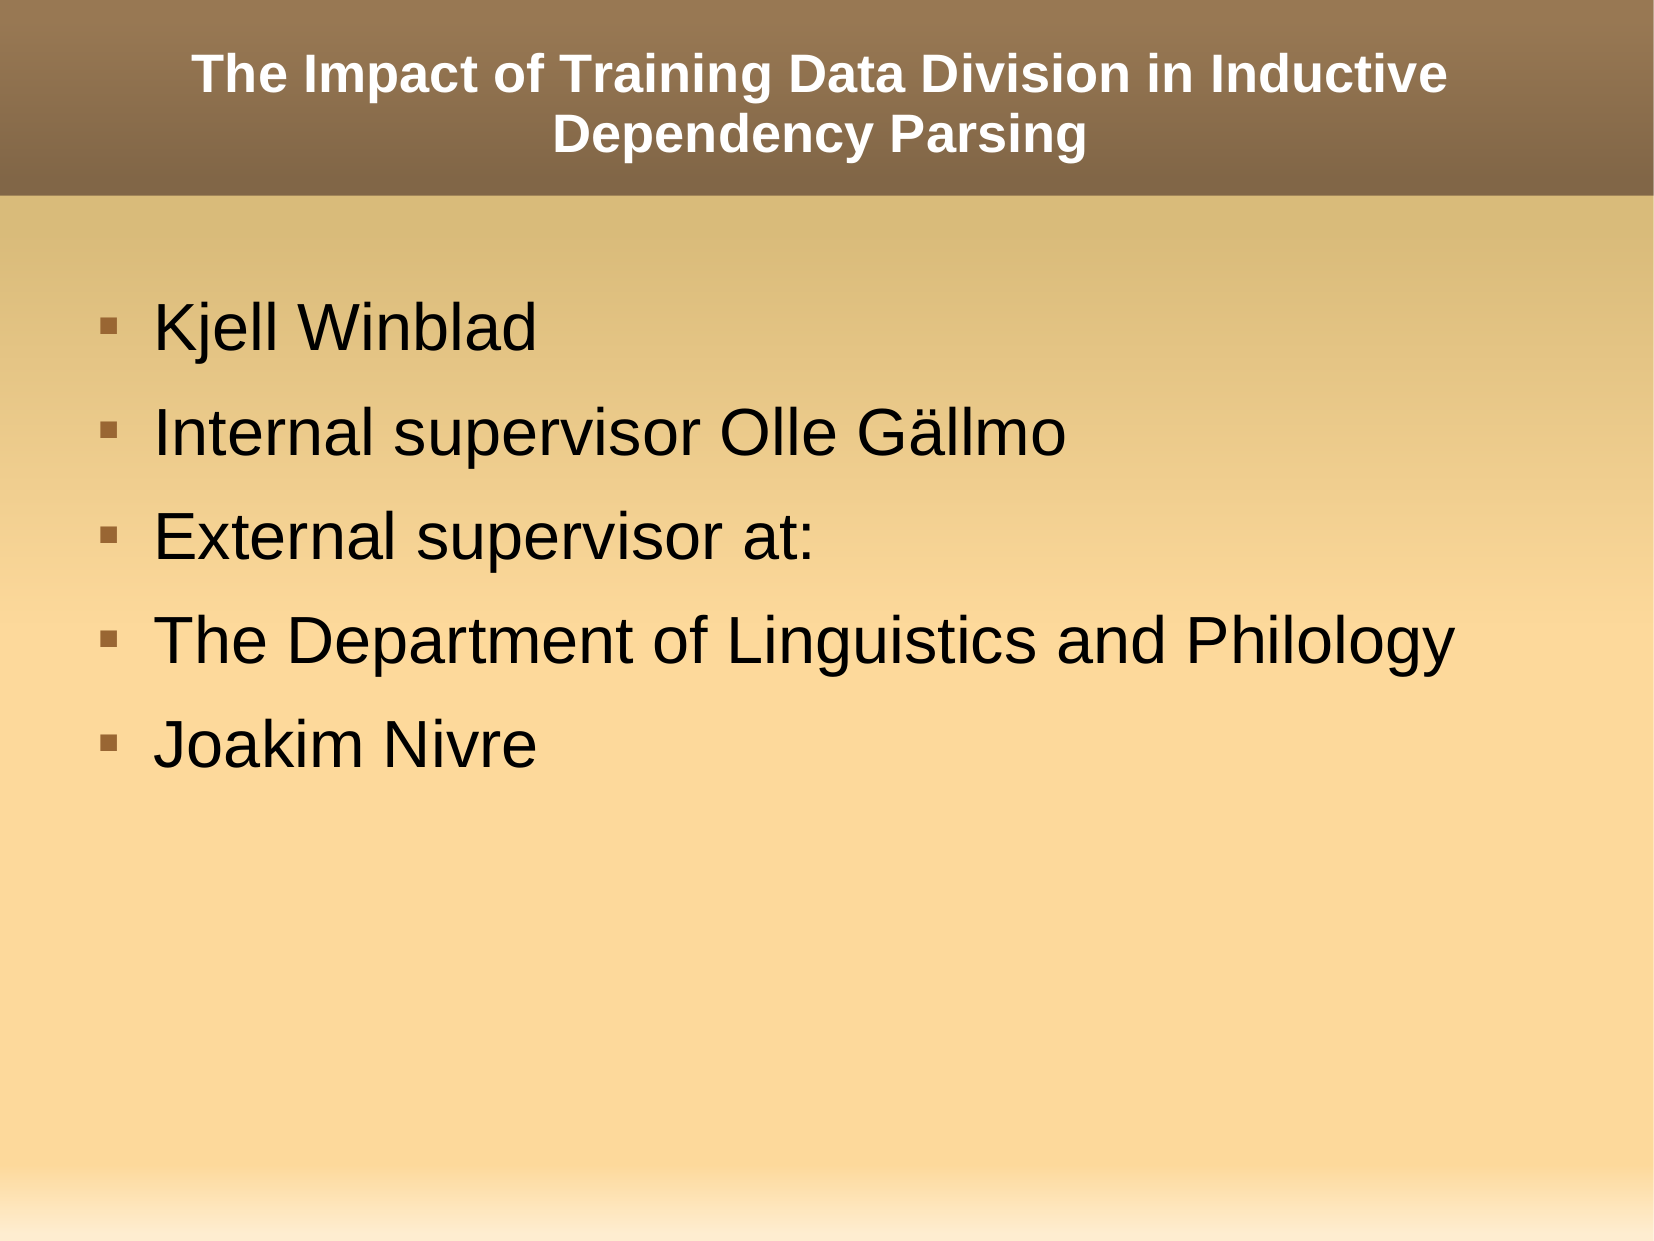

# The Impact of Training Data Division in Inductive Dependency Parsing
Kjell Winblad
Internal supervisor Olle Gällmo
External supervisor at:
The Department of Linguistics and Philology
Joakim Nivre